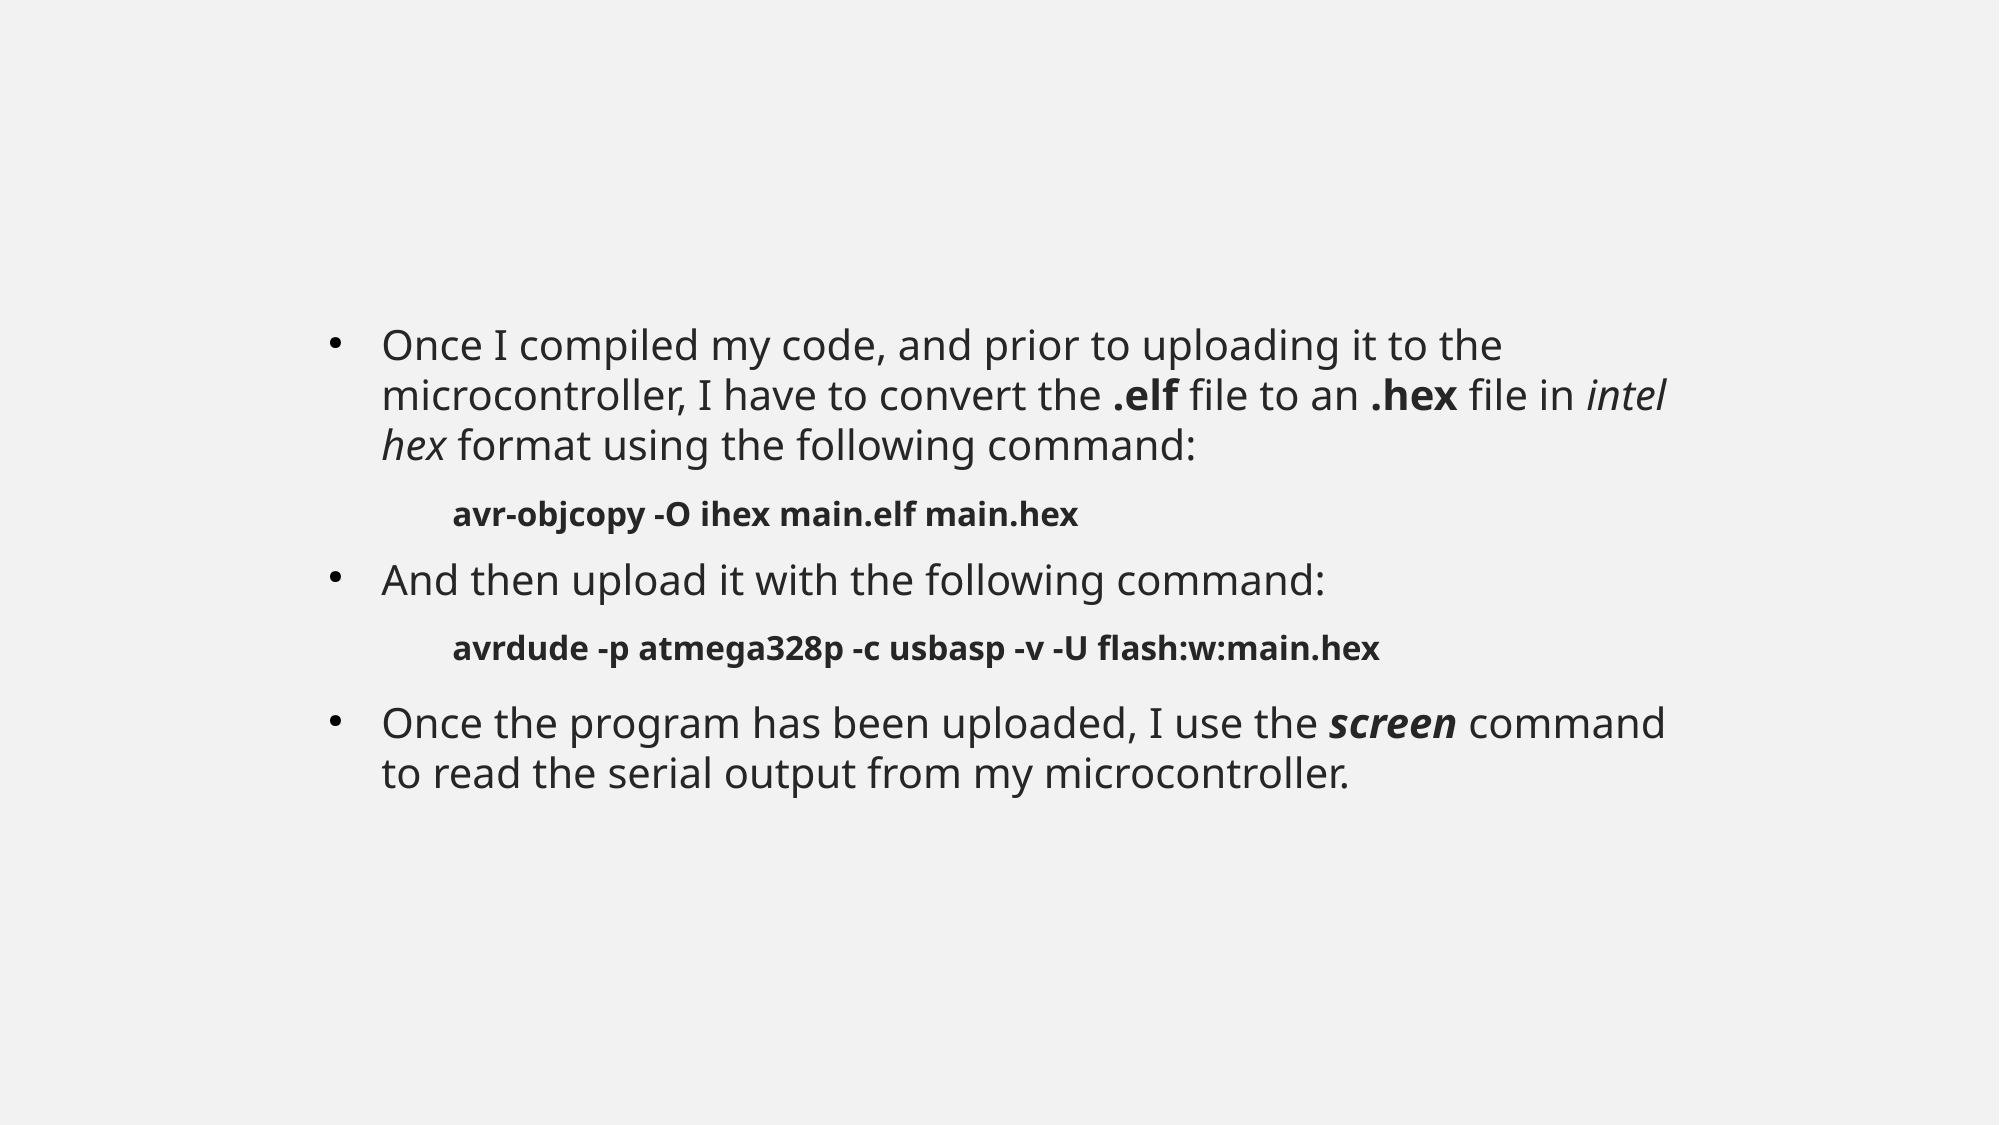

# Once I compiled my code, and prior to uploading it to the microcontroller, I have to convert the .elf file to an .hex file in intel hex format using the following command:
avr-objcopy -O ihex main.elf main.hex
And then upload it with the following command:
avrdude -p atmega328p -c usbasp -v -U flash:w:main.hex
Once the program has been uploaded, I use the screen command to read the serial output from my microcontroller.